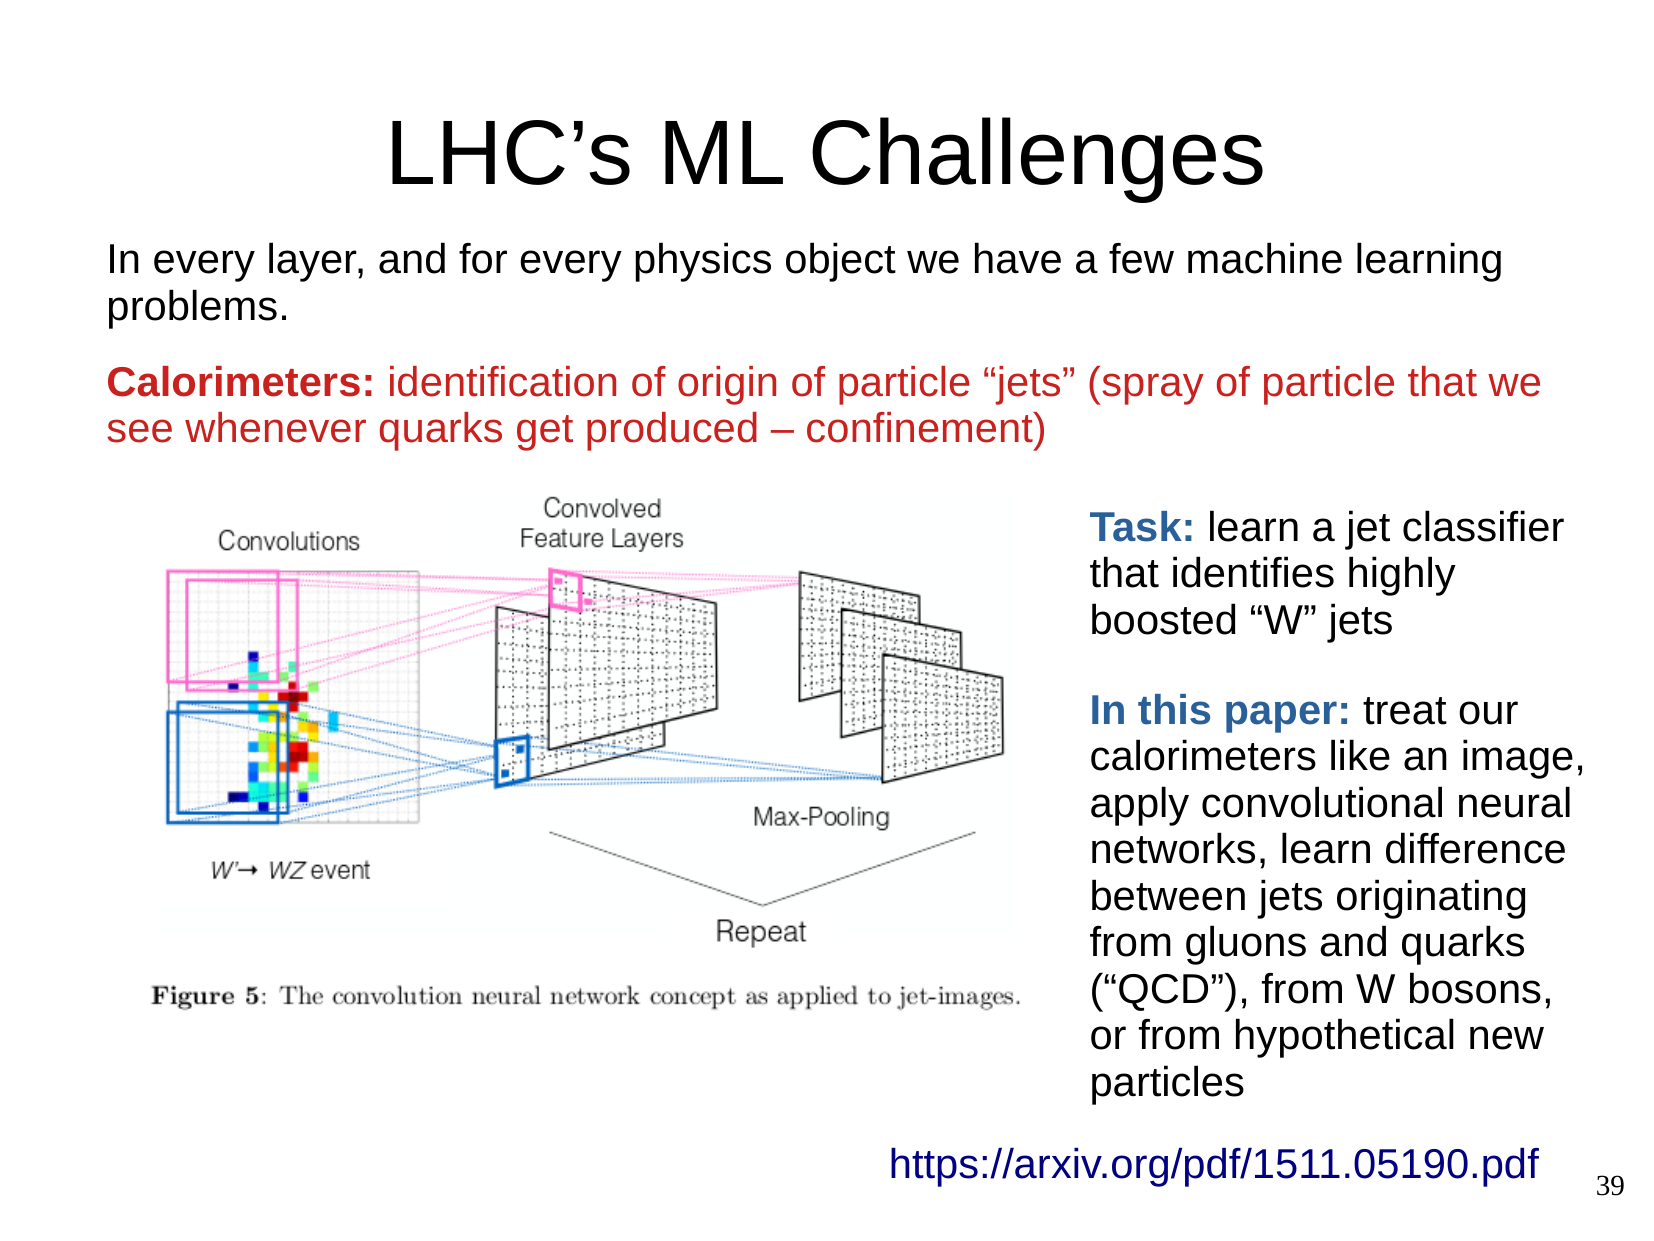

# LHC’s ML Challenges
In every layer, and for every physics object we have a few machine learning problems.
Calorimeters: identification of origin of particle “jets” (spray of particle that we see whenever quarks get produced – confinement)
Task: learn a jet classifier
that identifies highly boosted “W” jets
In this paper: treat our calorimeters like an image, apply convolutional neural networks, learn difference between jets originating from gluons and quarks (“QCD”), from W bosons,
or from hypothetical new particles
https://arxiv.org/pdf/1511.05190.pdf
39